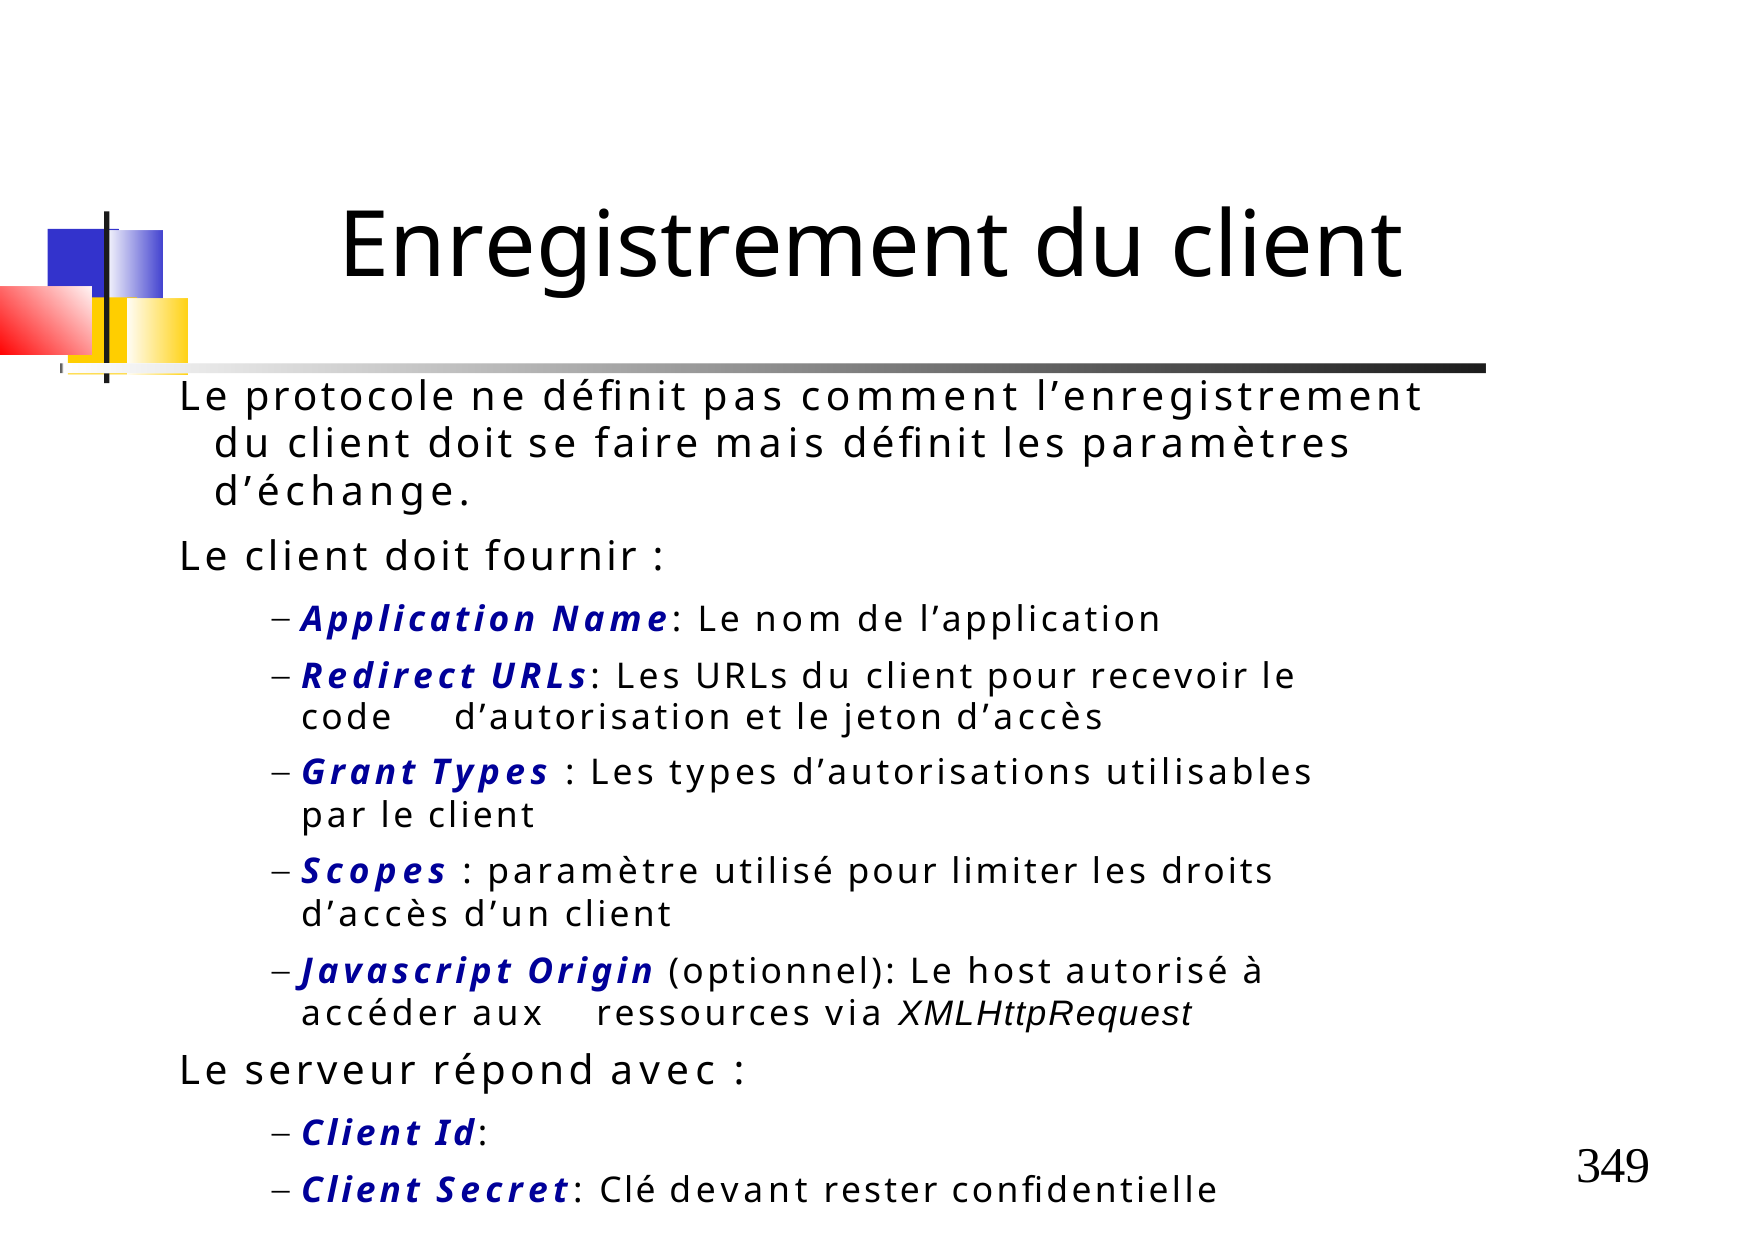

# Enregistrement du client
Le protocole ne définit pas comment l’enregistrement du client doit se faire mais définit les paramètres d’échange.
Le client doit fournir :
Application Name: Le nom de l’application
Redirect URLs: Les URLs du client pour recevoir le code 	d’autorisation et le jeton d’accès
Grant Types : Les types d’autorisations utilisables par le client
Scopes : paramètre utilisé pour limiter les droits d’accès d’un client
Javascript Origin (optionnel): Le host autorisé à accéder aux 	ressources via XMLHttpRequest
Le serveur répond avec :
Client Id:
Client Secret: Clé devant rester confidentielle
349